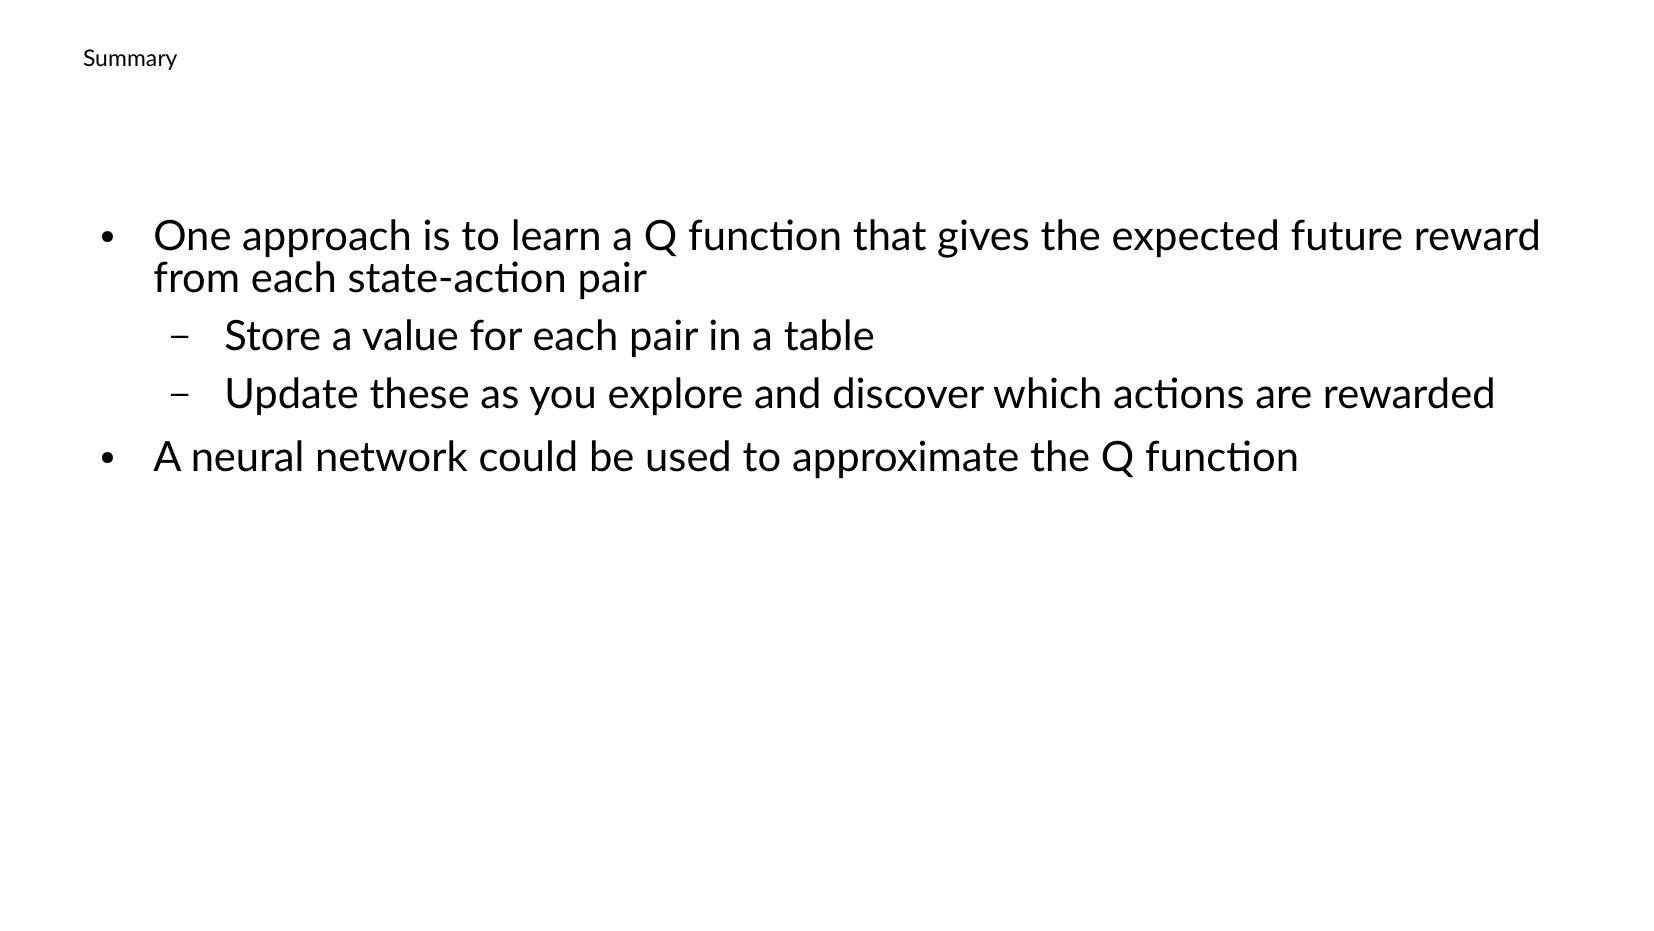

# Summary
One approach is to learn a Q function that gives the expected future reward from each state-action pair
Store a value for each pair in a table
Update these as you explore and discover which actions are rewarded
A neural network could be used to approximate the Q function